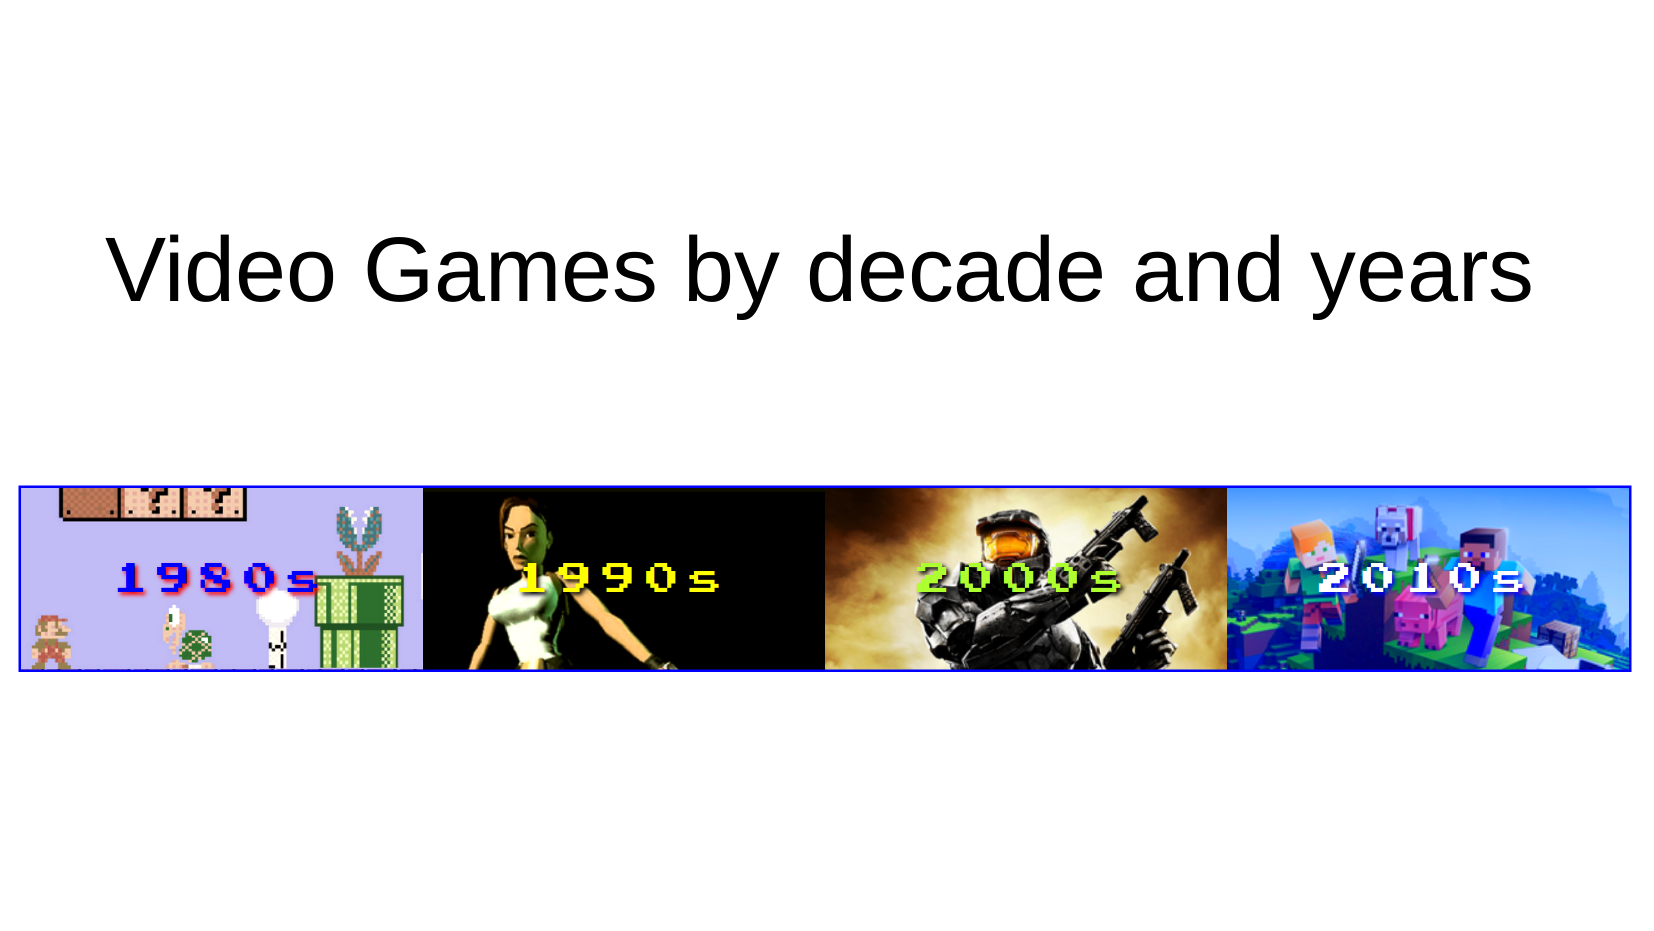

# Video Games by decade and years